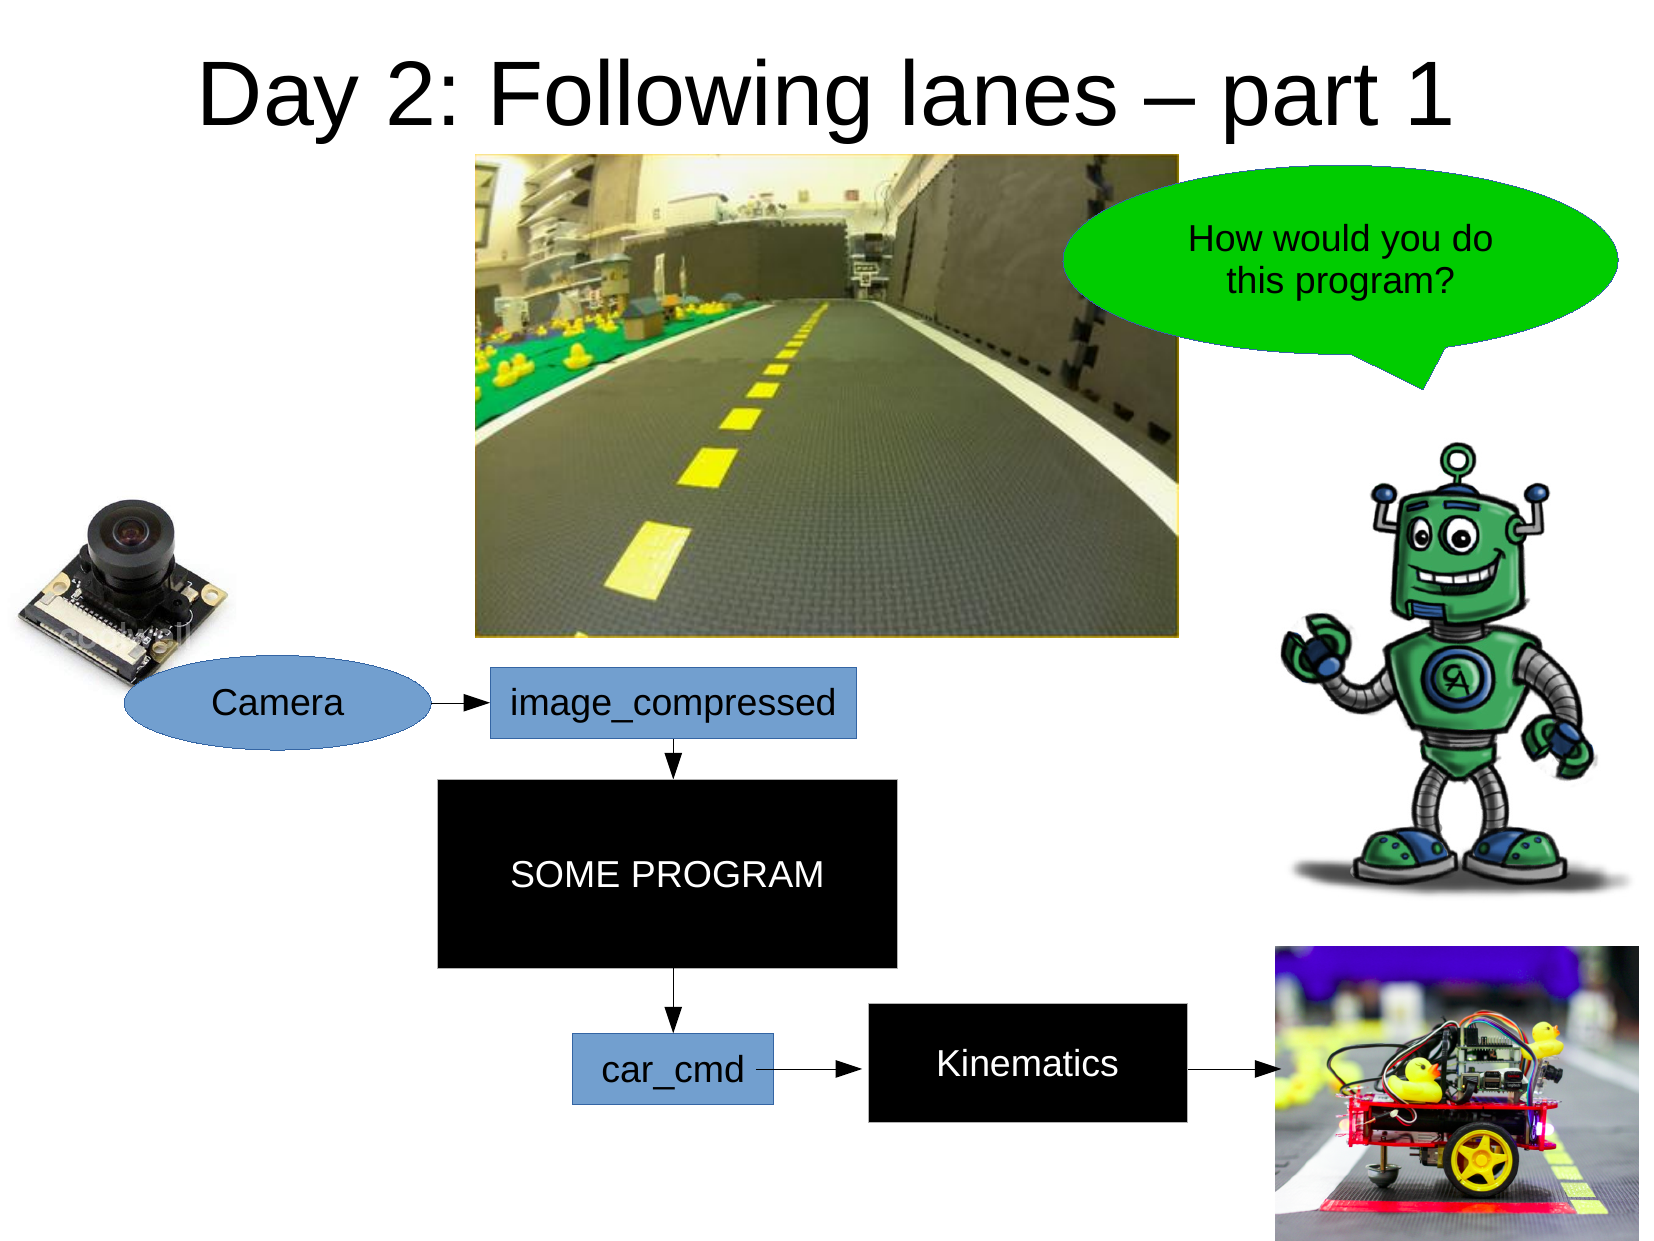

# Day 2: Following lanes – part 1
How would you do
this program?
Camera
image_compressed
SOME PROGRAM
Kinematics
car_cmd